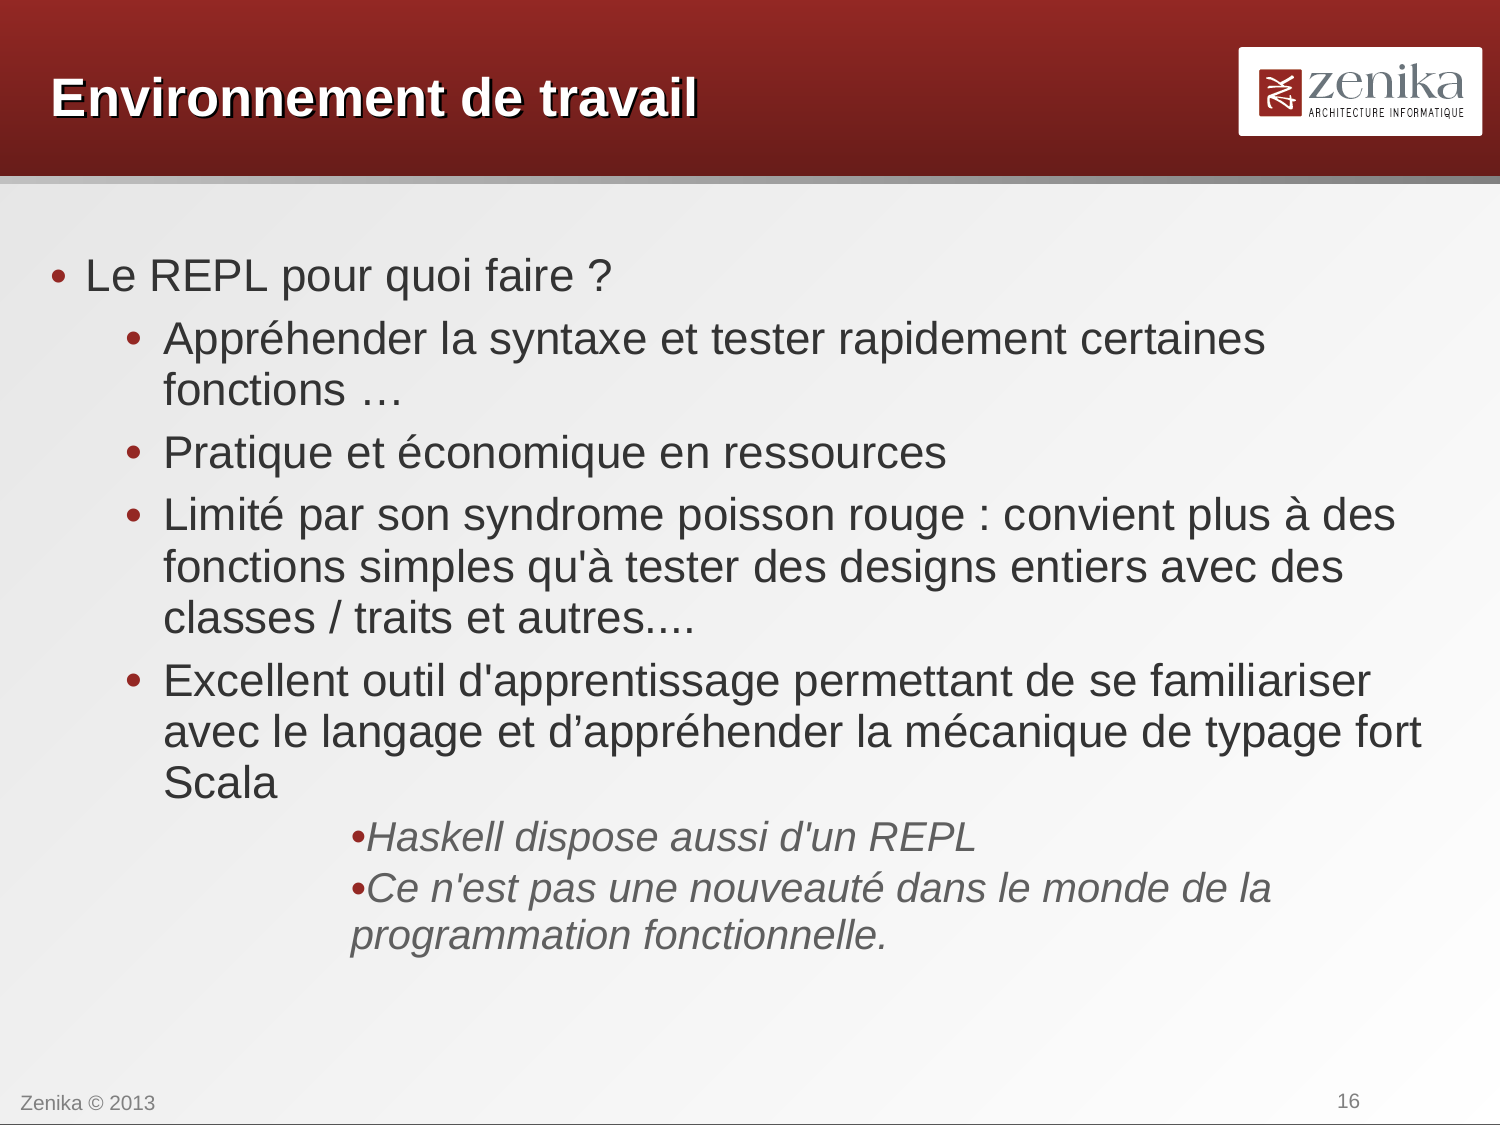

# Environnement de travail
Le REPL pour quoi faire ?
Appréhender la syntaxe et tester rapidement certaines fonctions …
Pratique et économique en ressources
Limité par son syndrome poisson rouge : convient plus à des fonctions simples qu'à tester des designs entiers avec des classes / traits et autres....
Excellent outil d'apprentissage permettant de se familiariser avec le langage et d’appréhender la mécanique de typage fort Scala
Haskell dispose aussi d'un REPL
Ce n'est pas une nouveauté dans le monde de la programmation fonctionnelle.